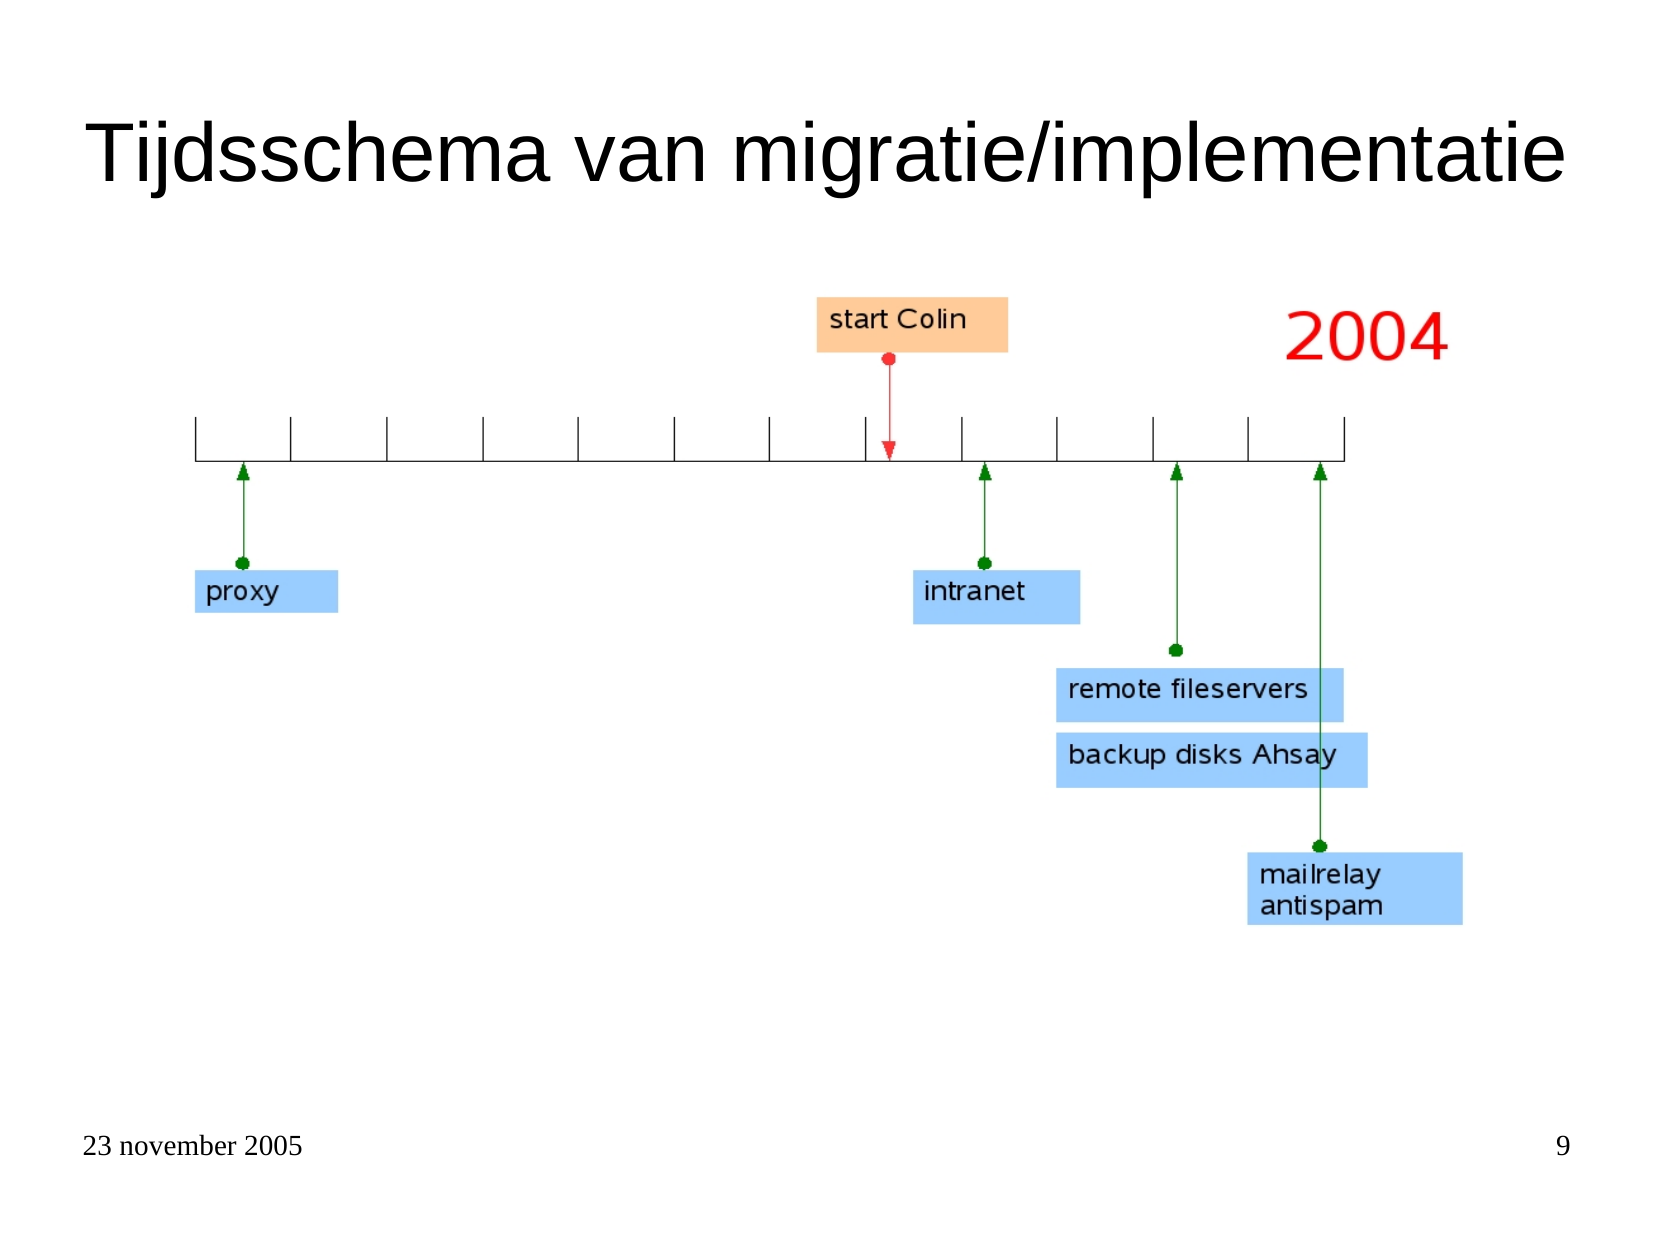

# Tijdsschema van migratie/implementatie
23 november 2005
9